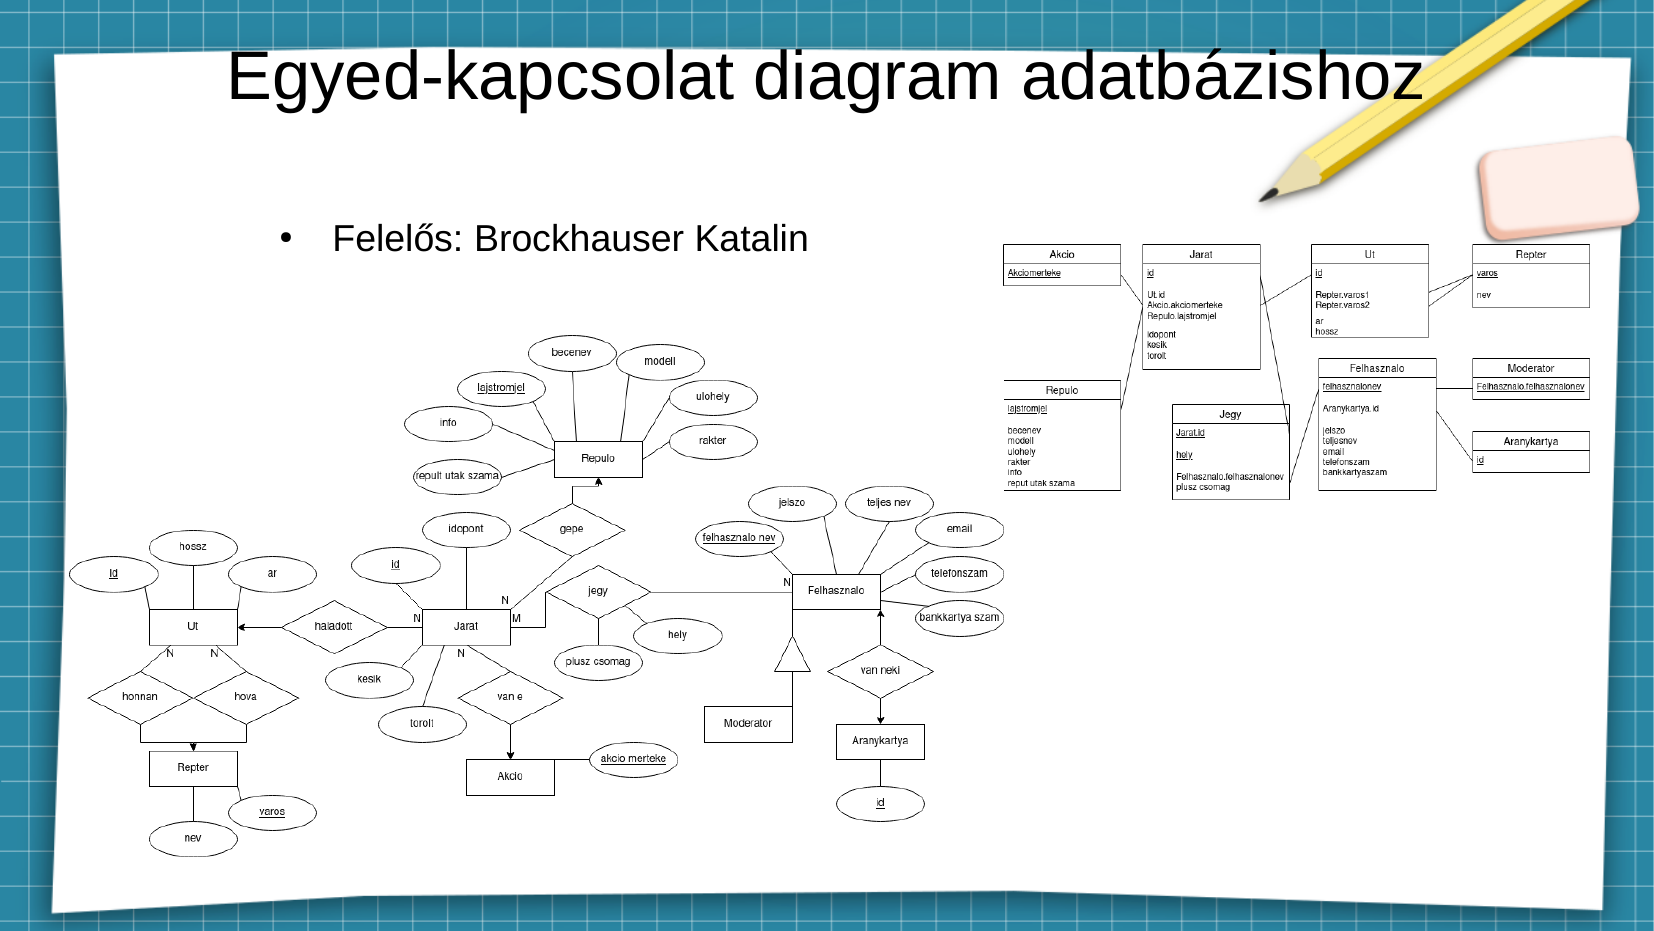

# Egyed-kapcsolat diagram adatbázishoz
Felelős: Brockhauser Katalin